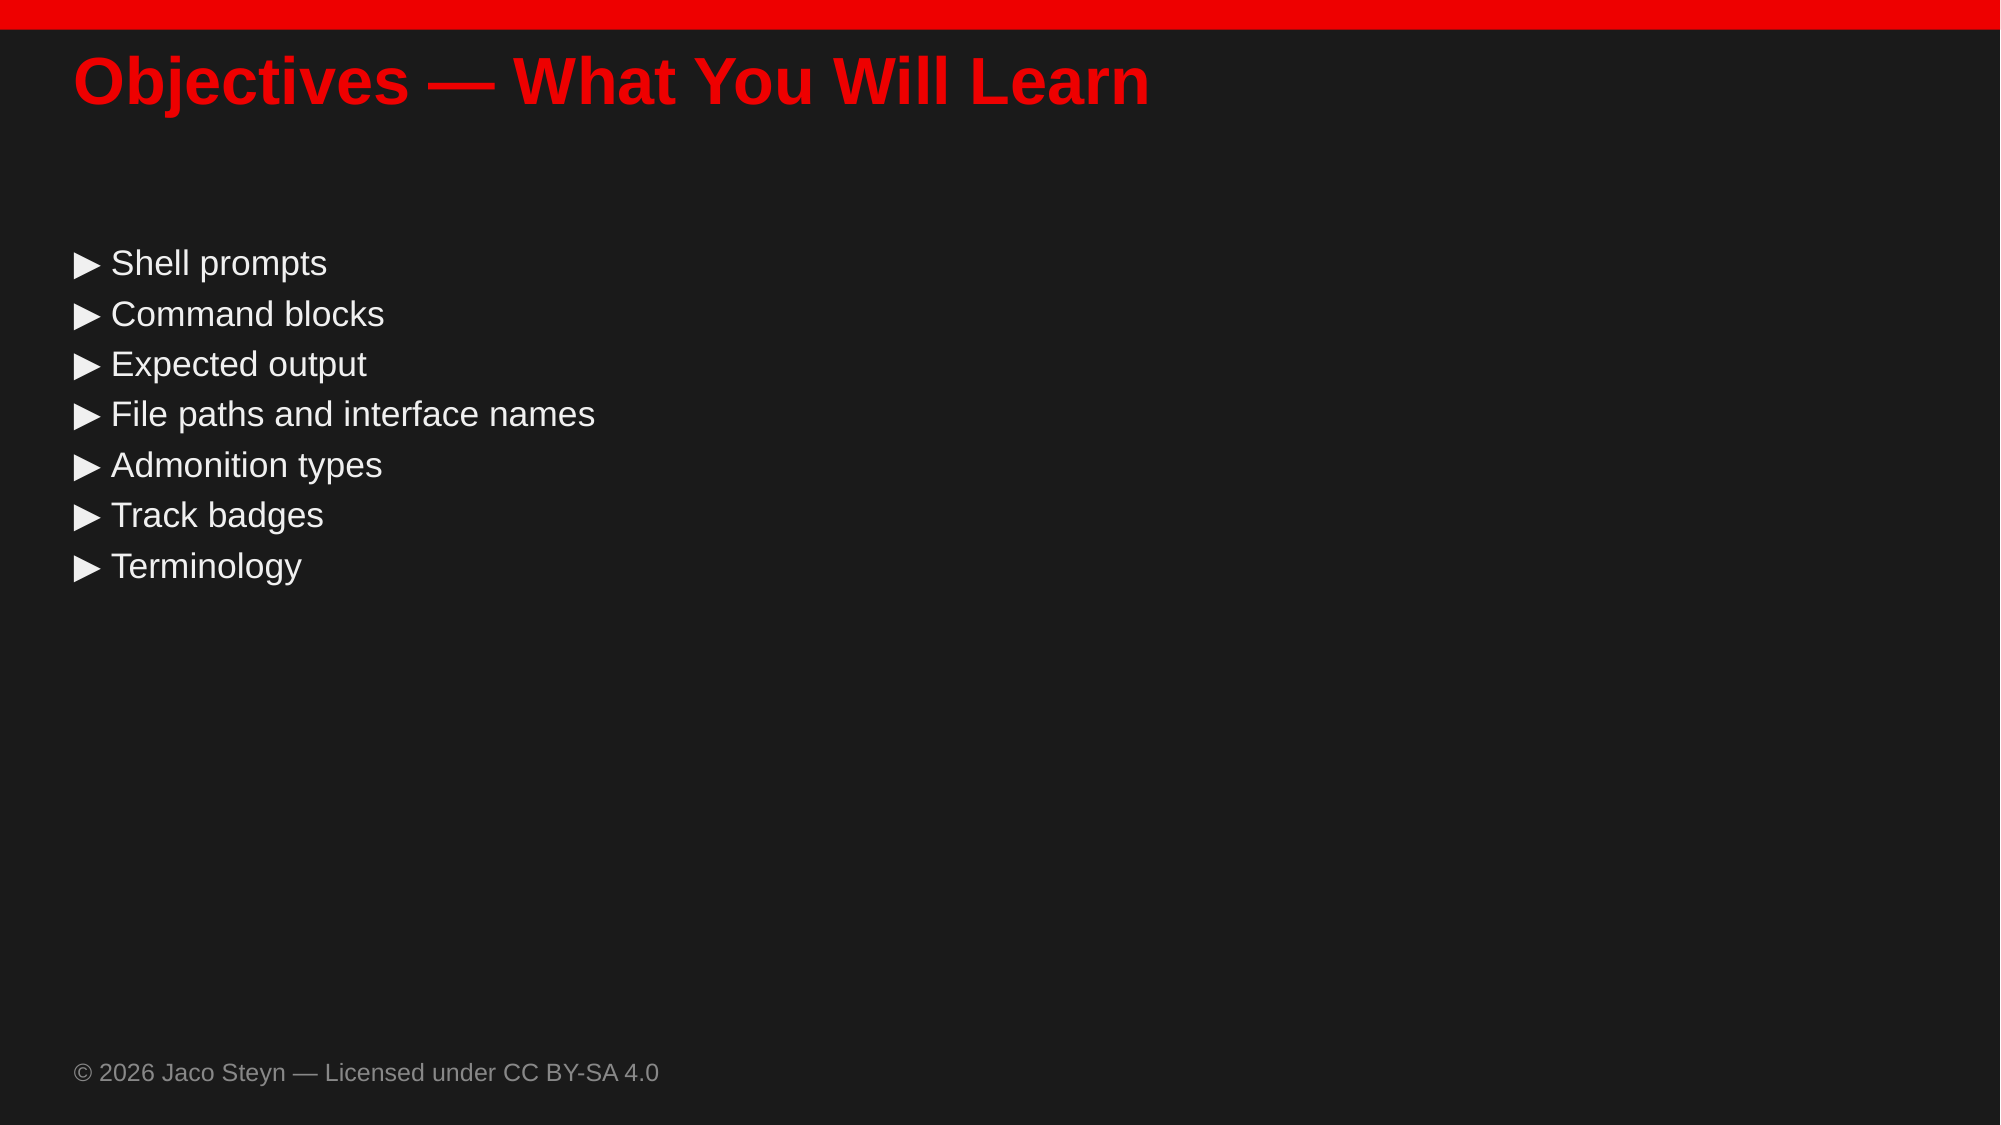

Objectives — What You Will Learn
▶ Shell prompts
▶ Command blocks
▶ Expected output
▶ File paths and interface names
▶ Admonition types
▶ Track badges
▶ Terminology
© 2026 Jaco Steyn — Licensed under CC BY-SA 4.0